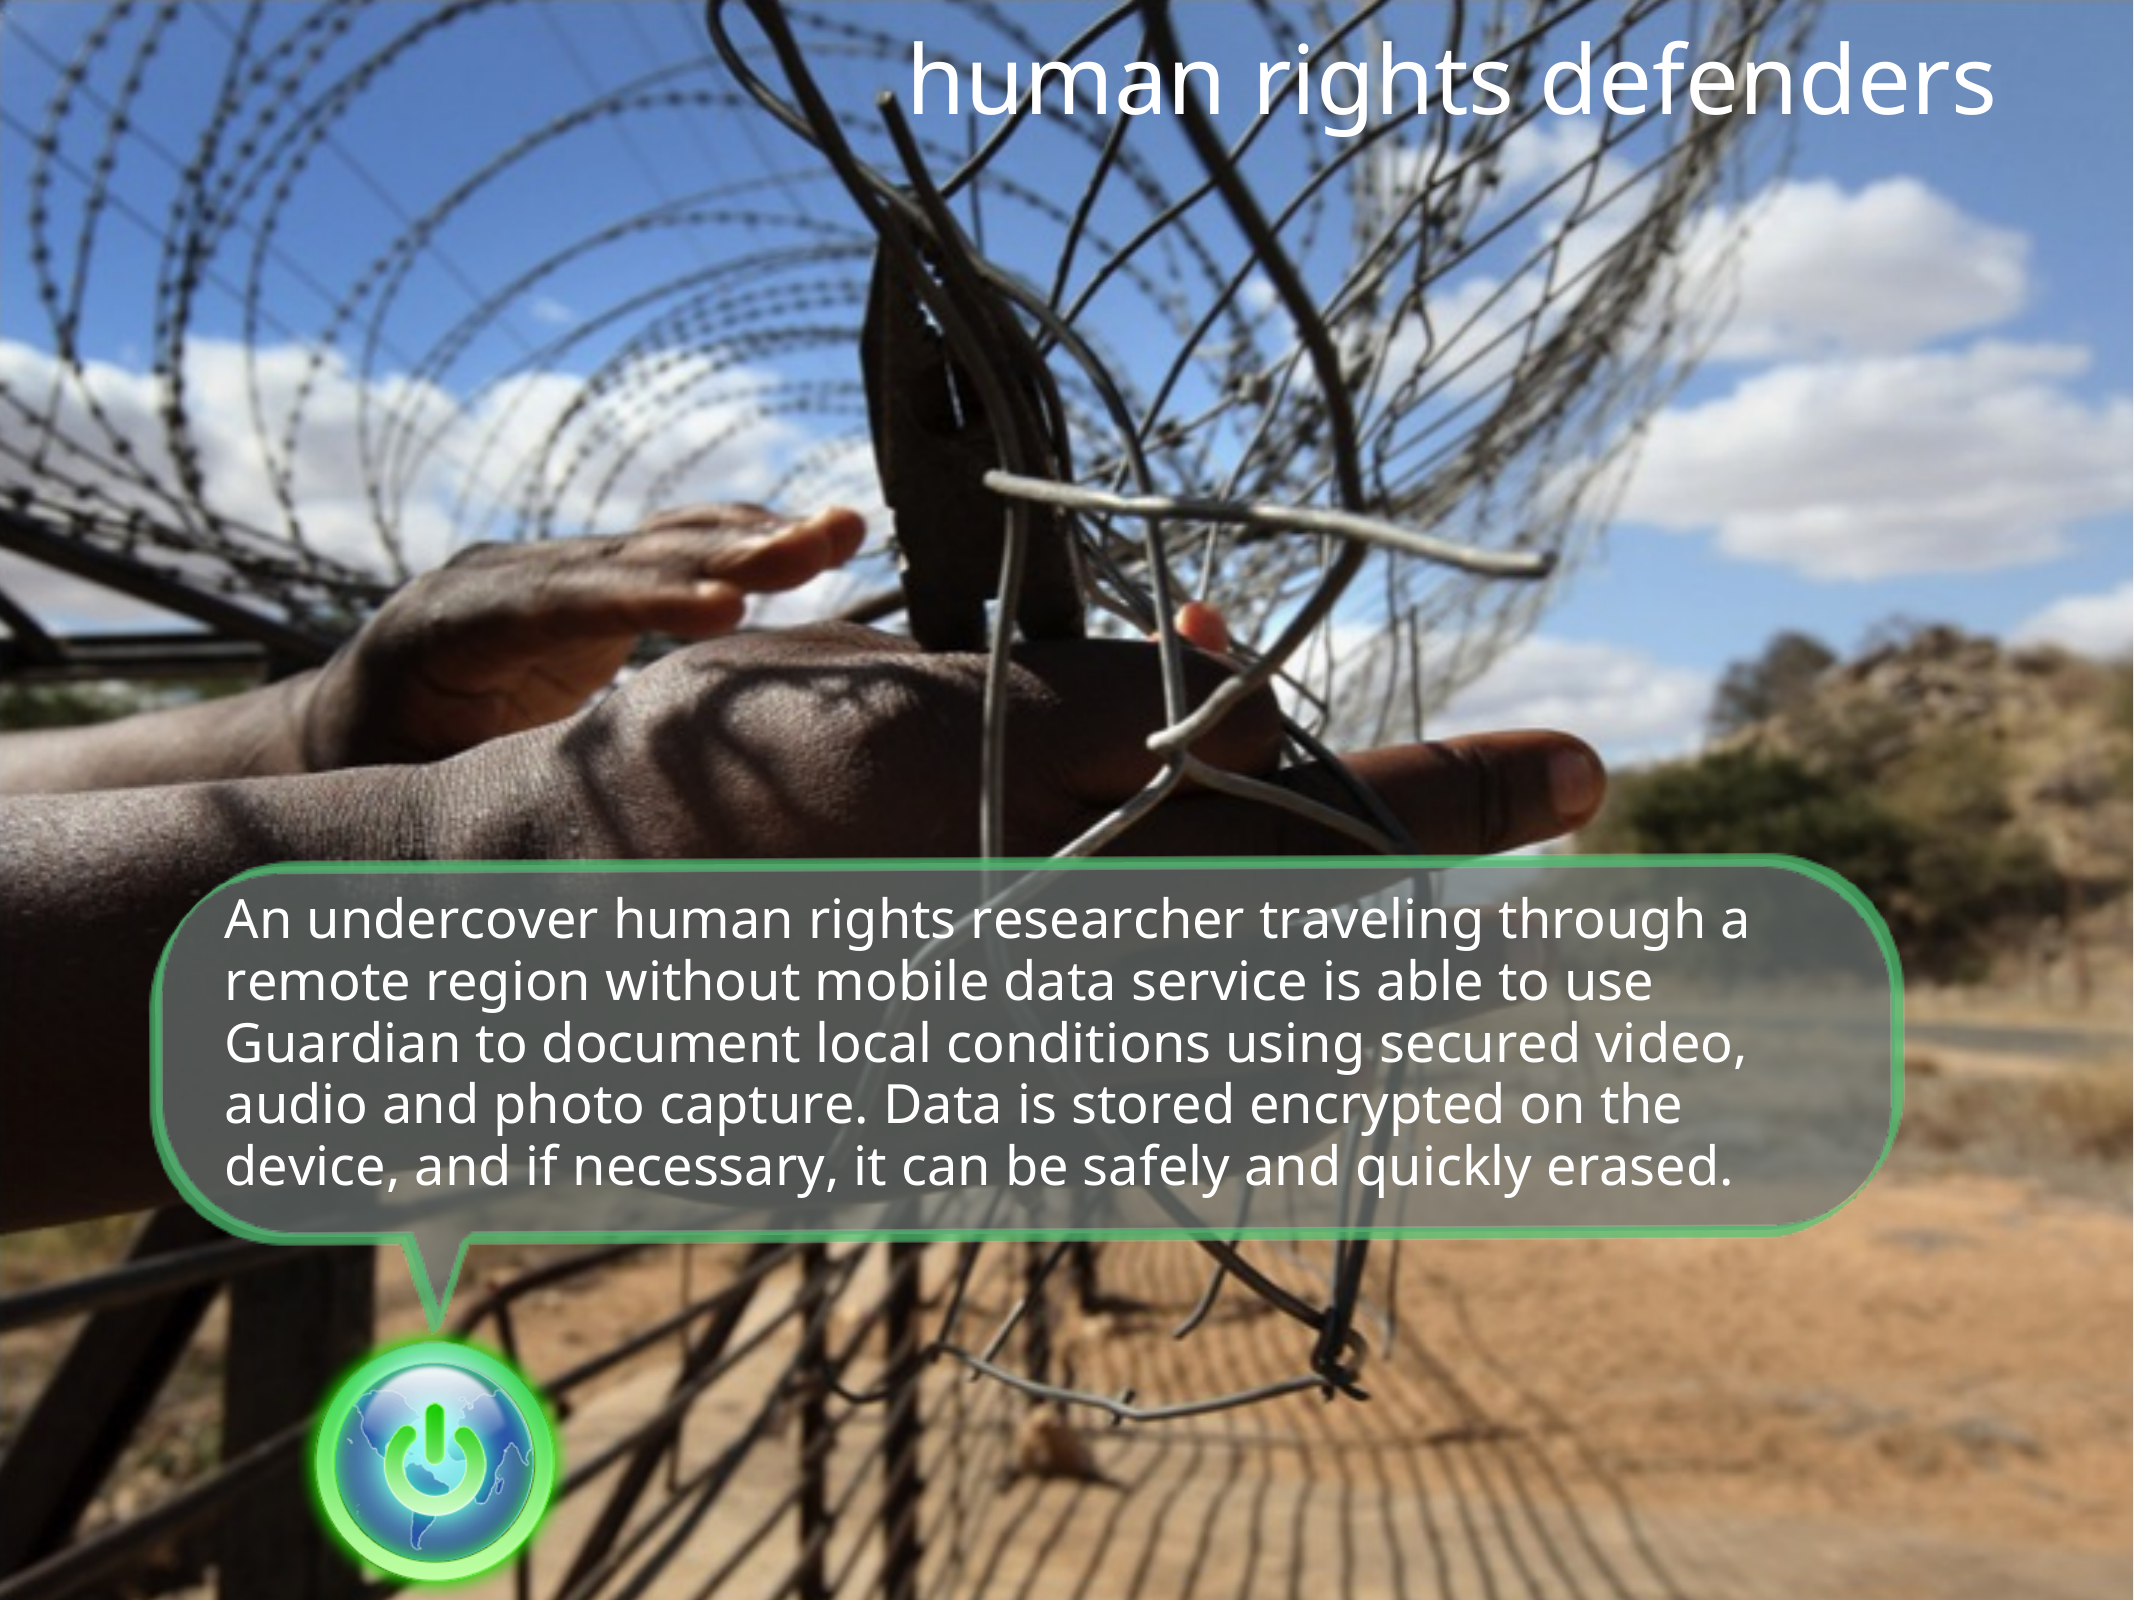

# human rights defenders
An undercover human rights researcher traveling through a remote region without mobile data service is able to use Guardian to document local conditions using secured video, audio and photo capture. Data is stored encrypted on the device, and if necessary, it can be safely and quickly erased.